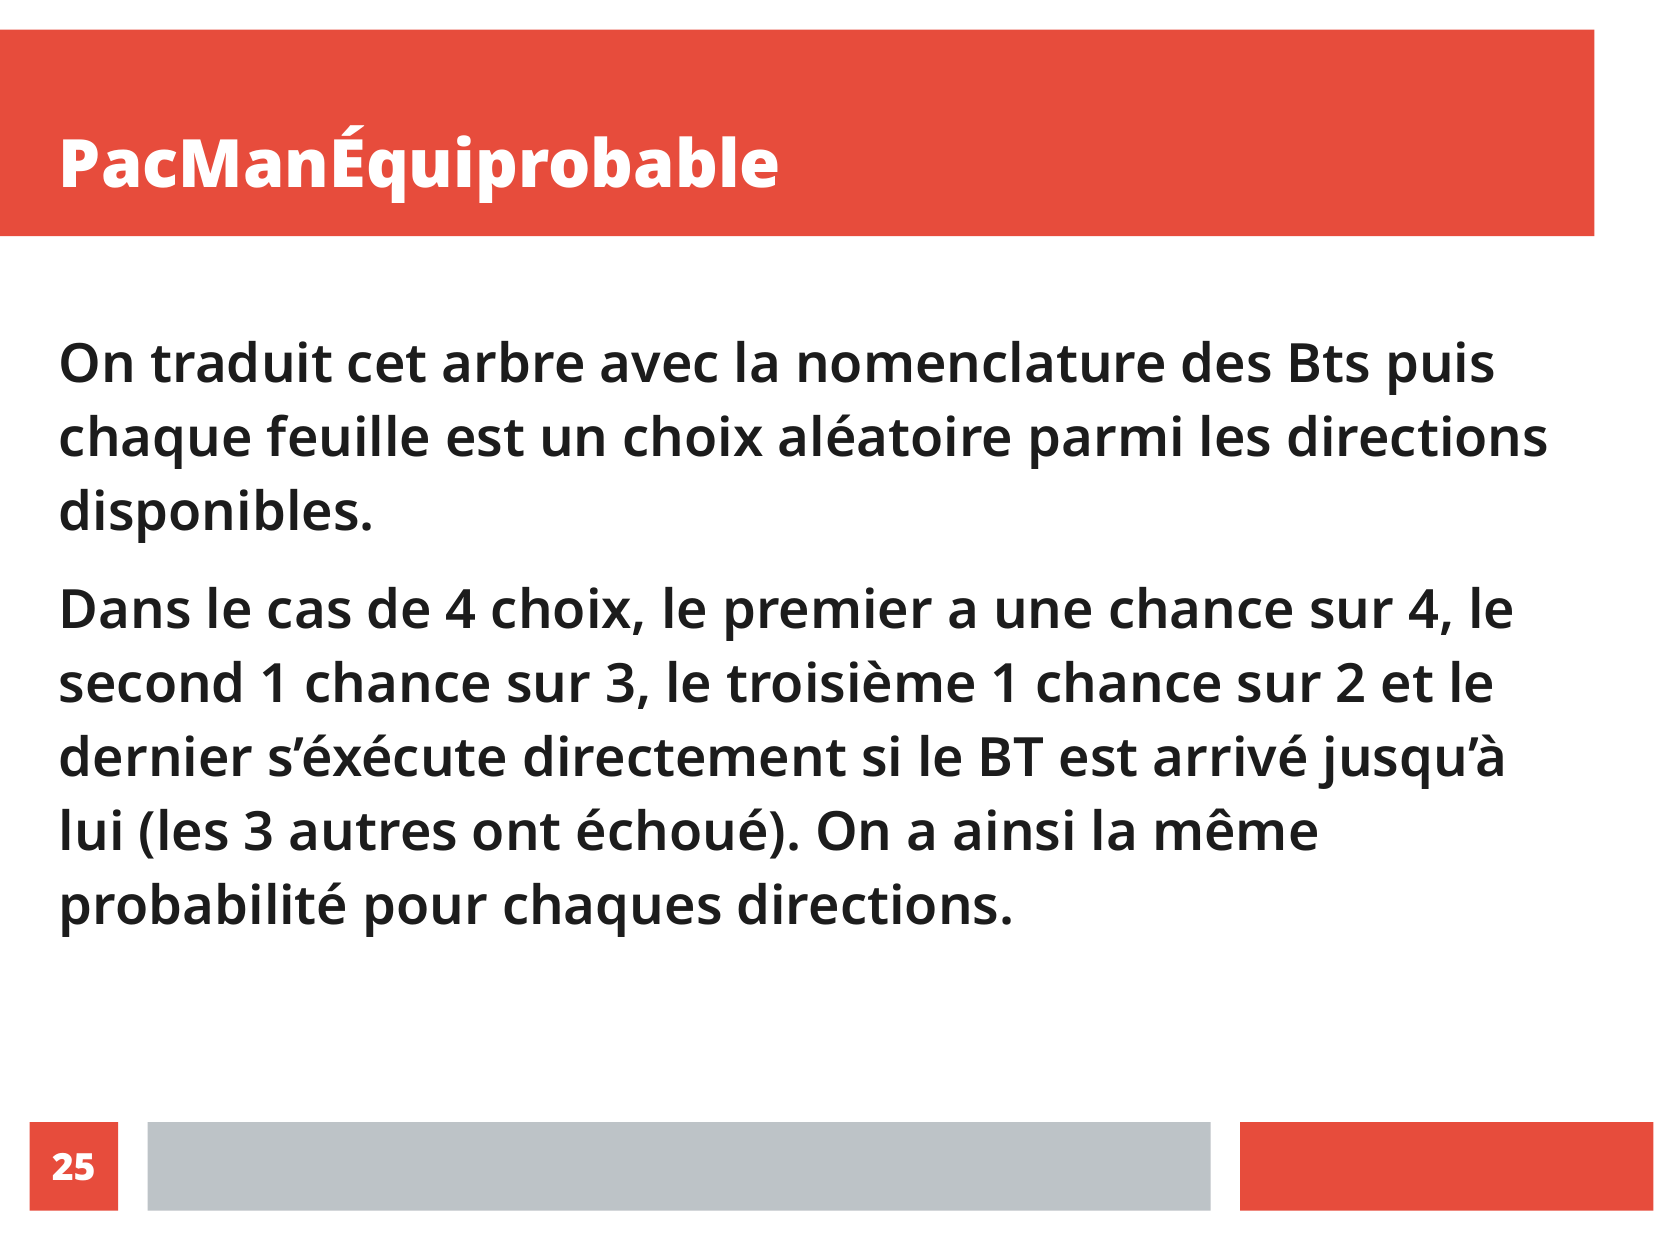

# PacManÉquiprobable
On traduit cet arbre avec la nomenclature des Bts puis chaque feuille est un choix aléatoire parmi les directions disponibles.
Dans le cas de 4 choix, le premier a une chance sur 4, le second 1 chance sur 3, le troisième 1 chance sur 2 et le dernier s’éxécute directement si le BT est arrivé jusqu’à lui (les 3 autres ont échoué). On a ainsi la même probabilité pour chaques directions.
25